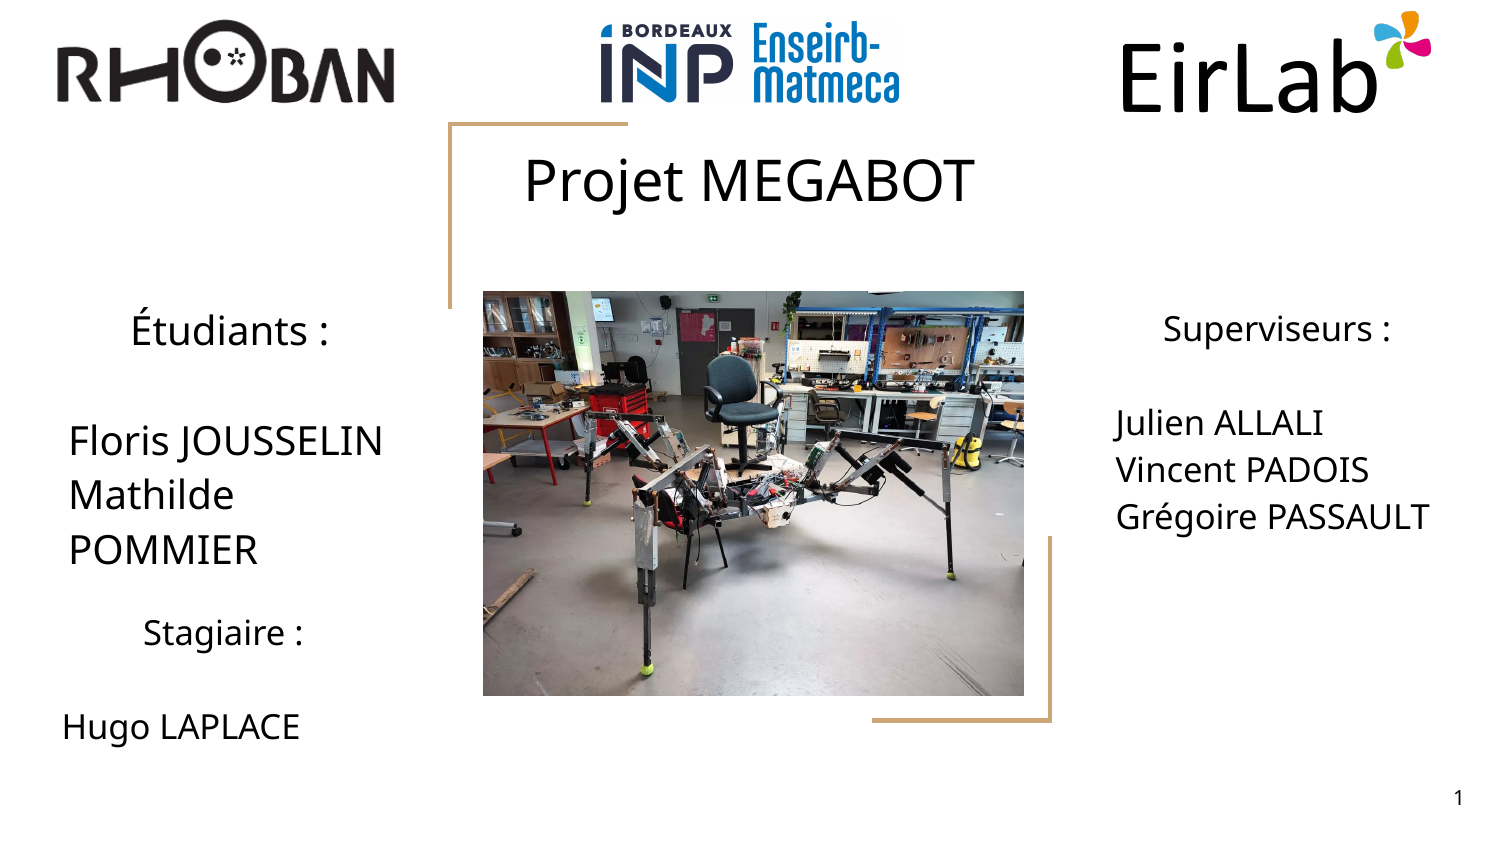

# Projet MEGABOT
Superviseurs :
Julien ALLALI
Vincent PADOIS
Grégoire PASSAULT
Étudiants :
Floris JOUSSELIN
Mathilde POMMIER
Stagiaire :
Hugo LAPLACE